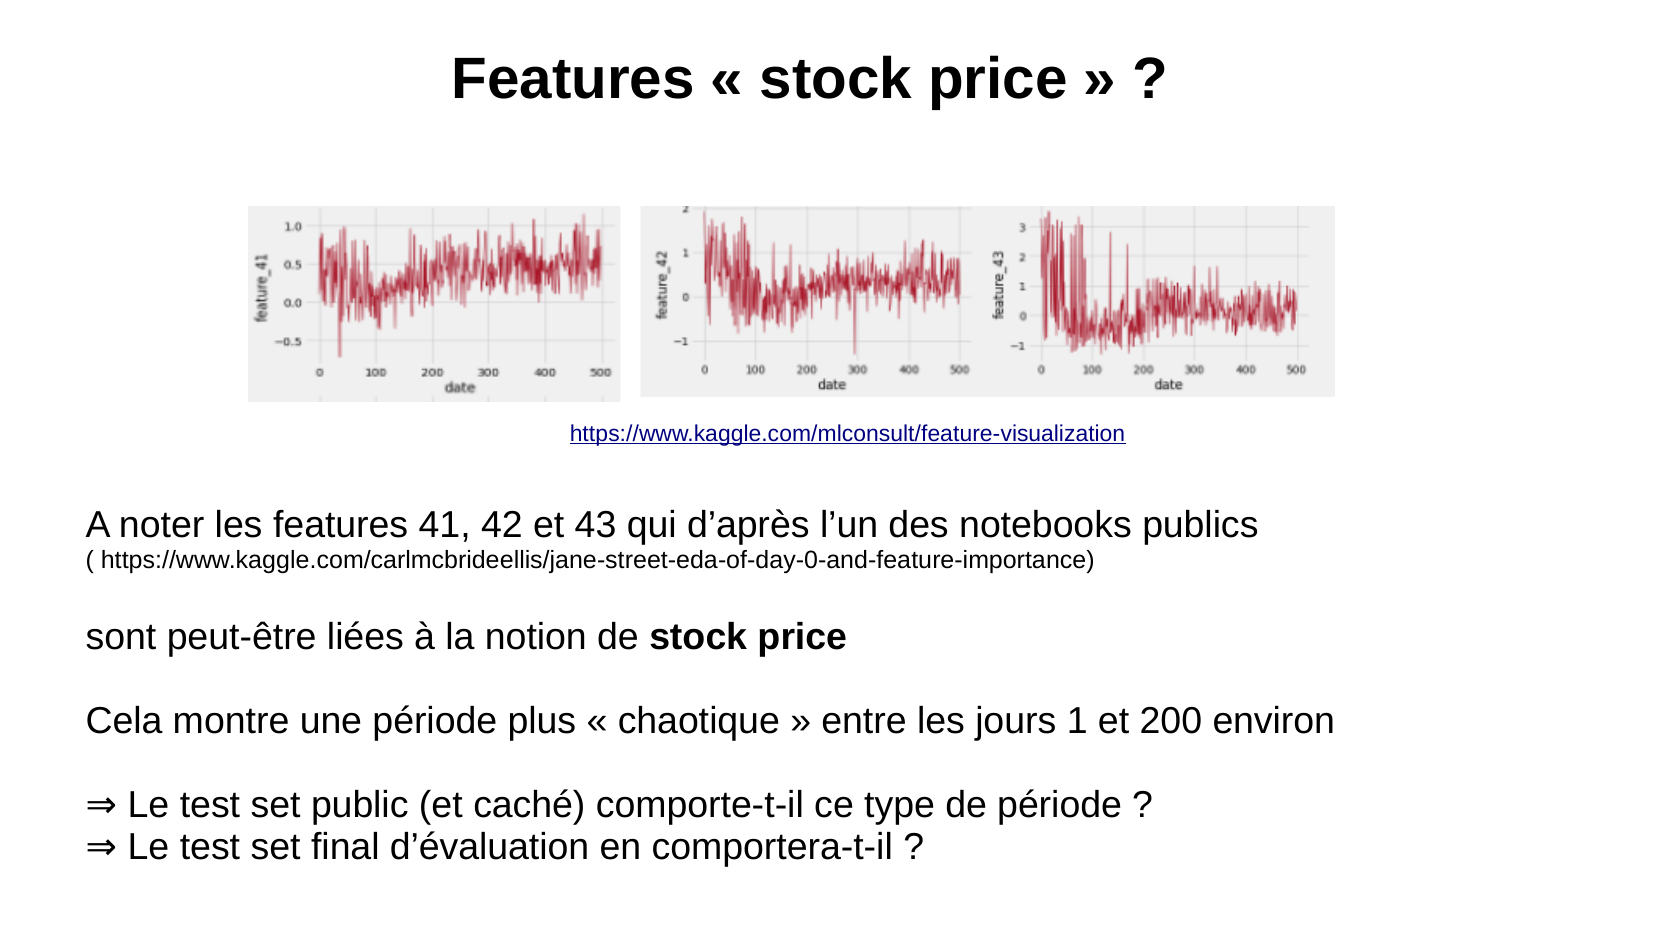

Features « stock price » ?
https://www.kaggle.com/mlconsult/feature-visualization
A noter les features 41, 42 et 43 qui d’après l’un des notebooks publics
( https://www.kaggle.com/carlmcbrideellis/jane-street-eda-of-day-0-and-feature-importance)
sont peut-être liées à la notion de stock price
Cela montre une période plus « chaotique » entre les jours 1 et 200 environ
⇒ Le test set public (et caché) comporte-t-il ce type de période ?
⇒ Le test set final d’évaluation en comportera-t-il ?